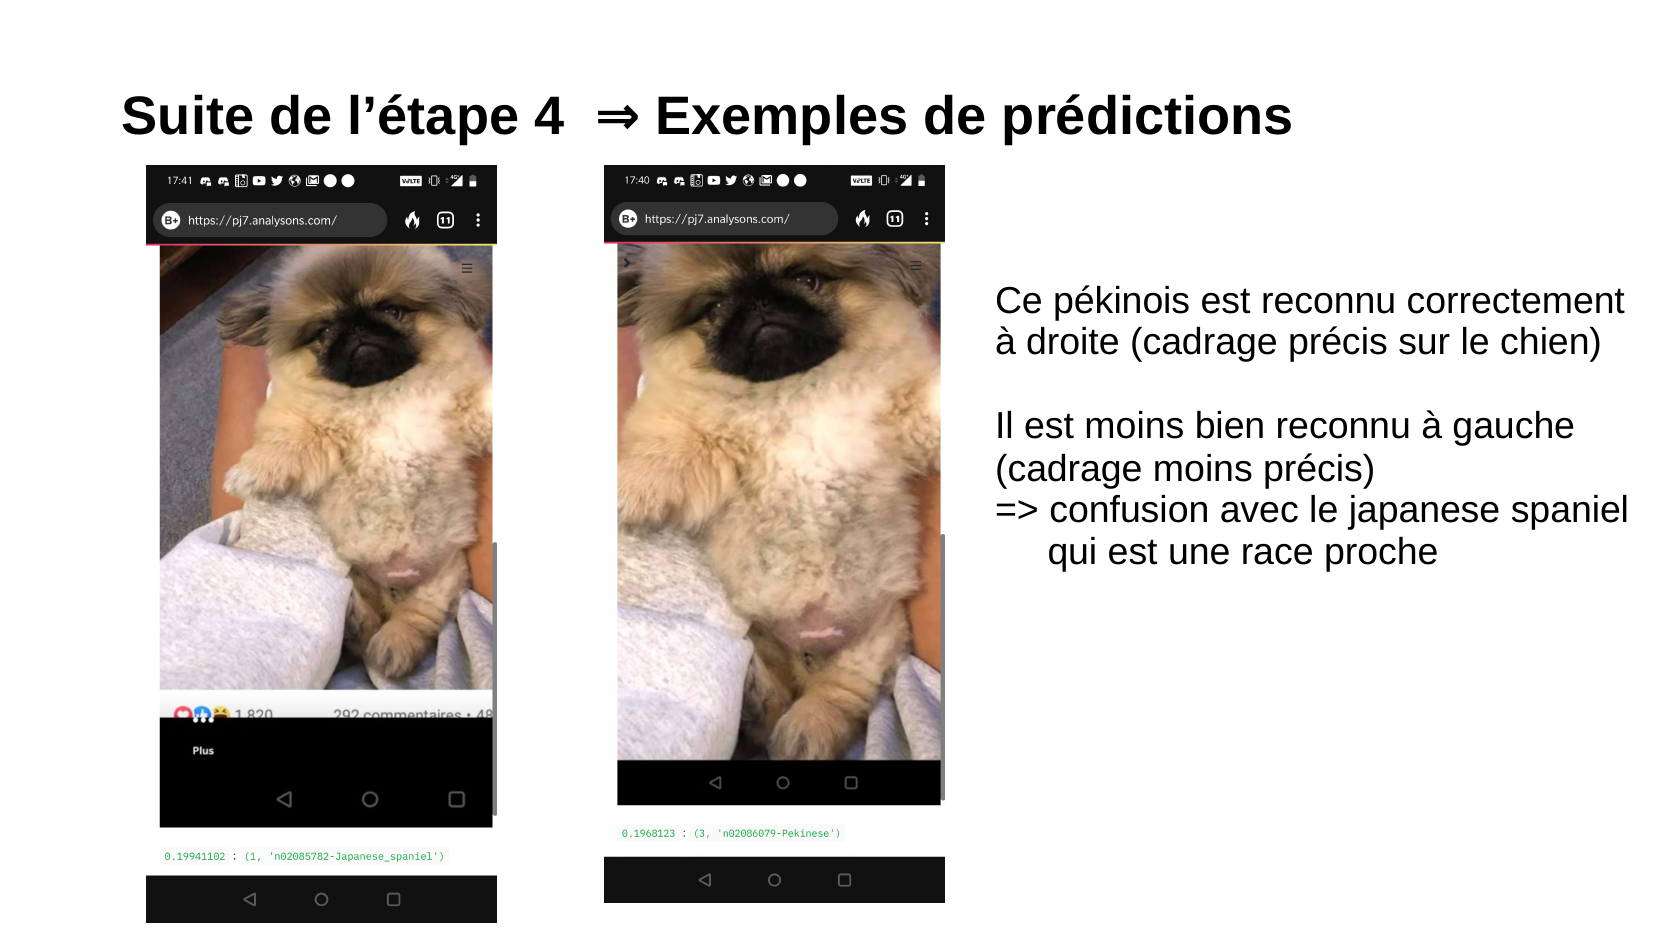

Suite de l’étape 4 ⇒ Exemples de prédictions
Ce pékinois est reconnu correctement
à droite (cadrage précis sur le chien)
Il est moins bien reconnu à gauche
(cadrage moins précis)
=> confusion avec le japanese spaniel
 qui est une race proche